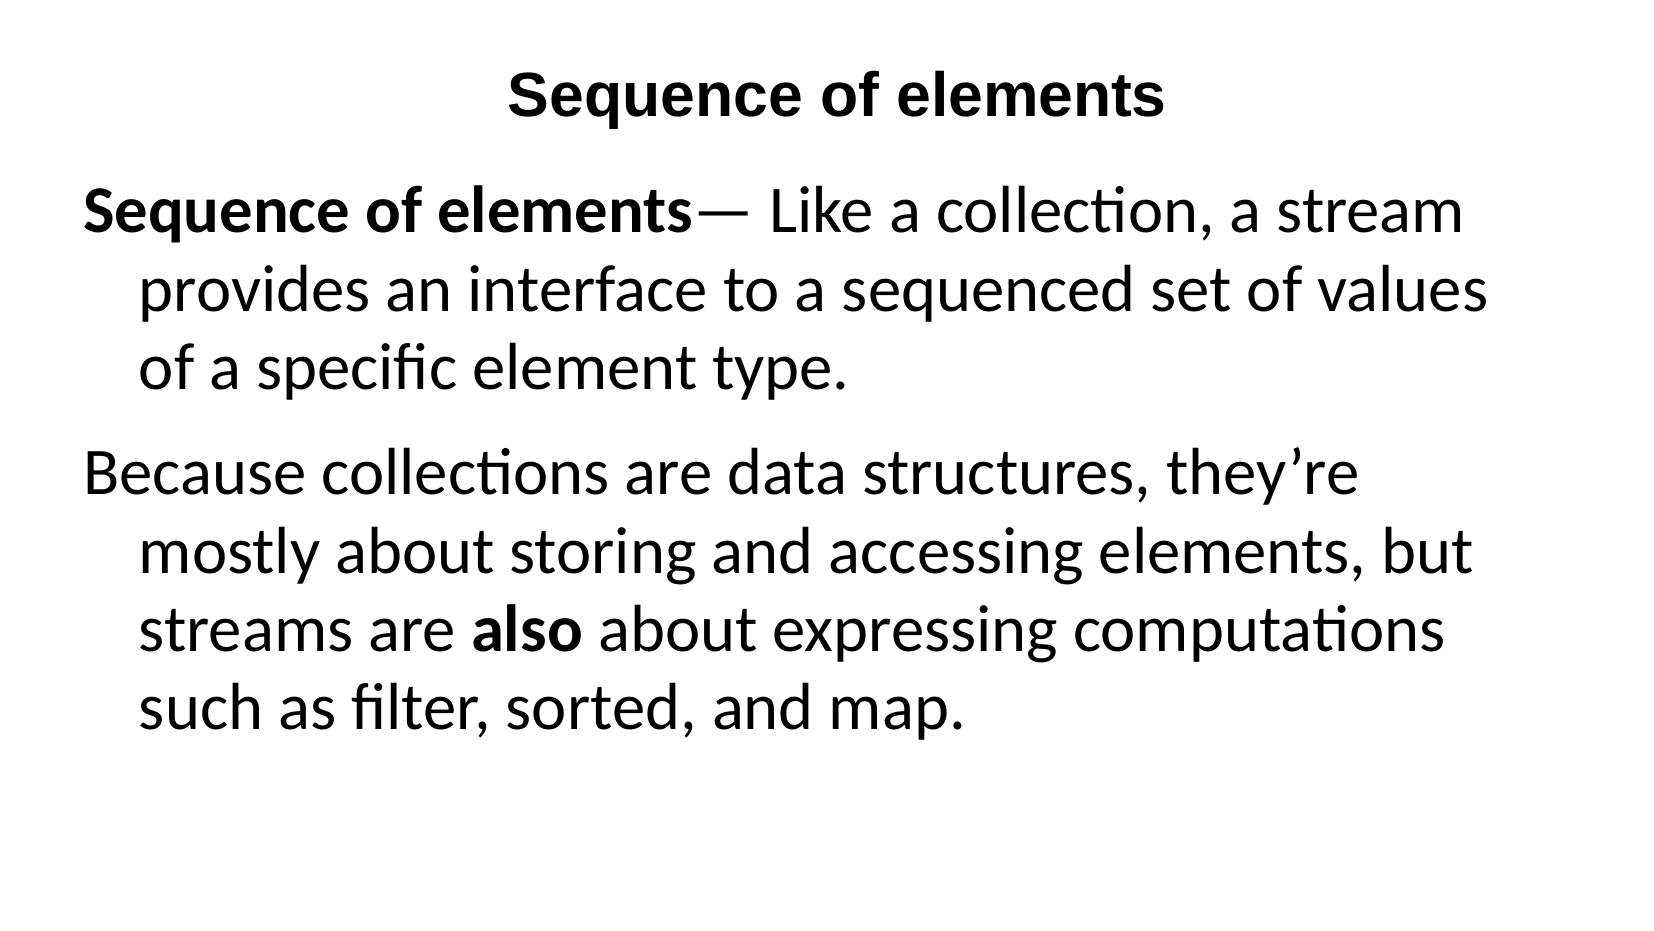

# Sequence of elements
Sequence of elements— Like a collection, a stream provides an interface to a sequenced set of values of a specific element type.
Because collections are data structures, they’re mostly about storing and accessing elements, but streams are also about expressing computations such as filter, sorted, and map.